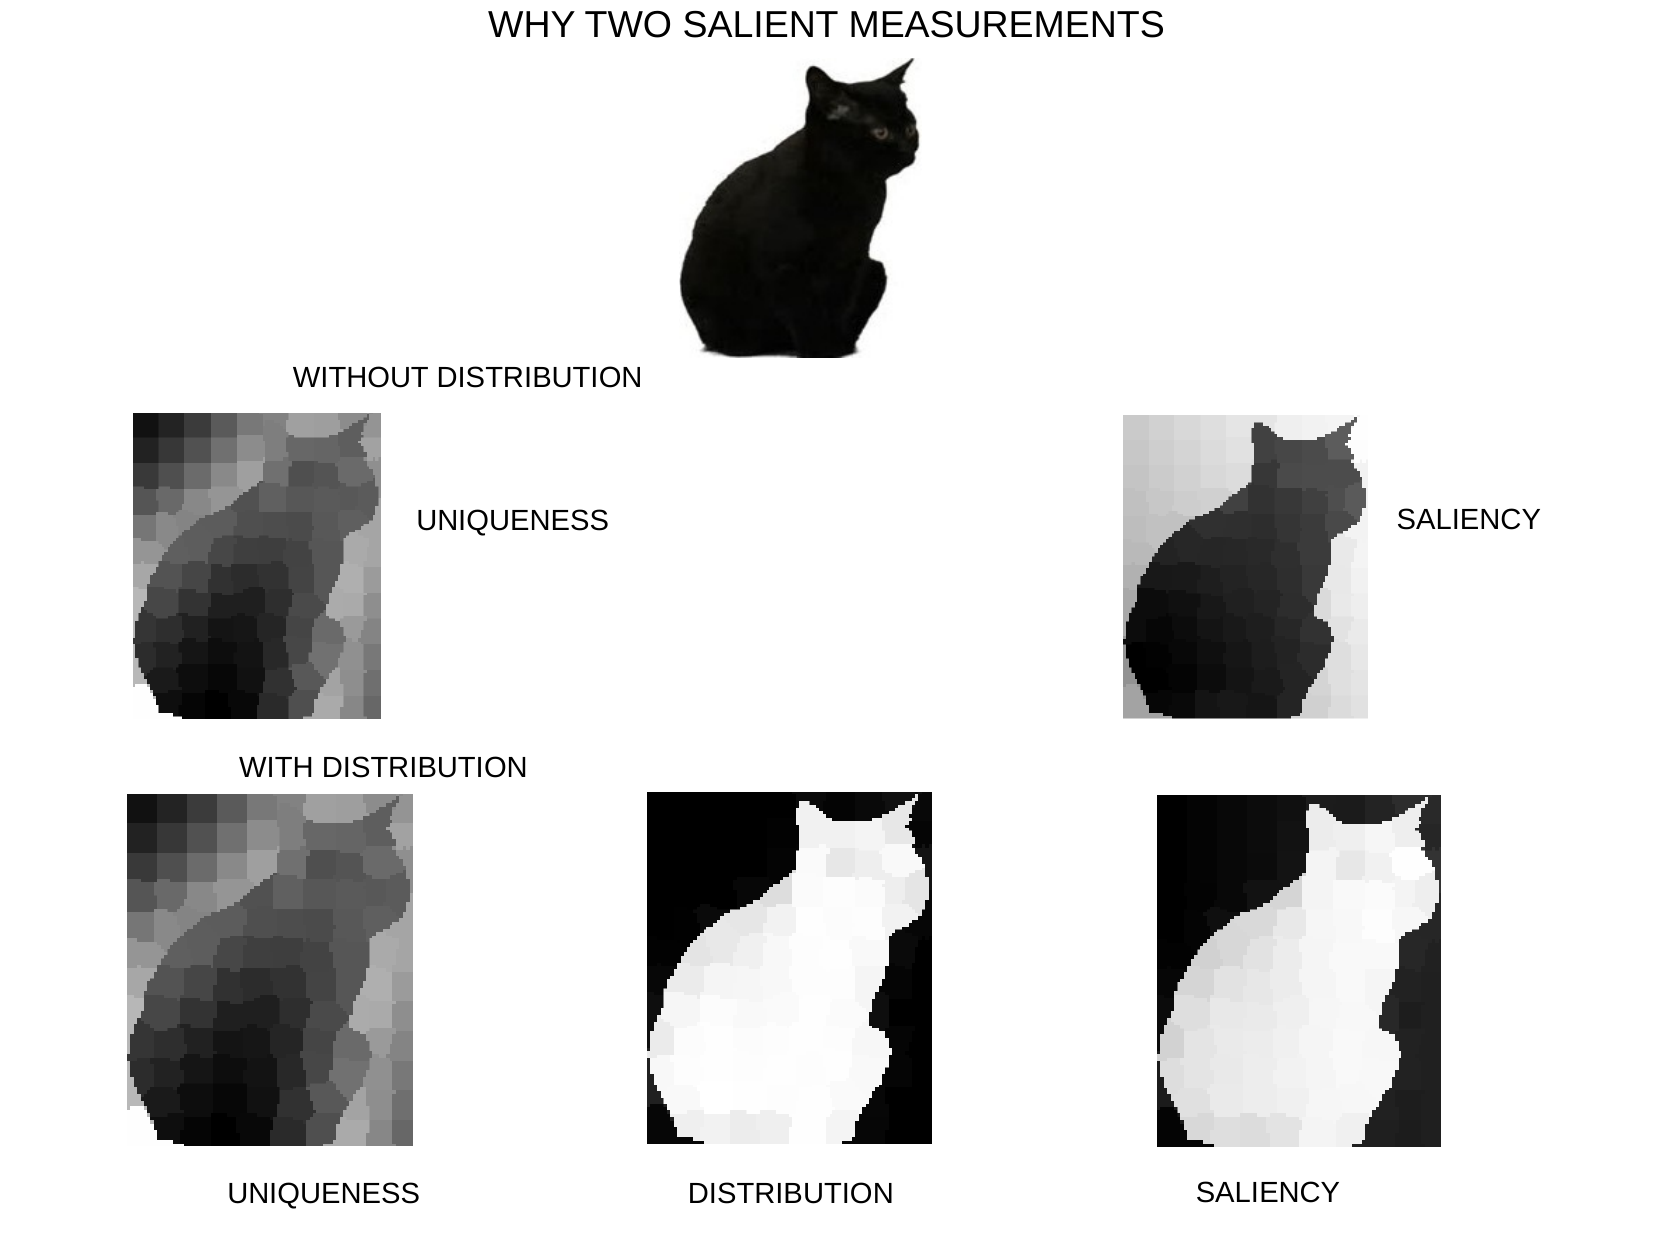

# WHY TWO SALIENT MEASUREMENTS
WITHOUT DISTRIBUTION
SALIENCY
UNIQUENESS
WITH DISTRIBUTION
SALIENCY
UNIQUENESS
DISTRIBUTION